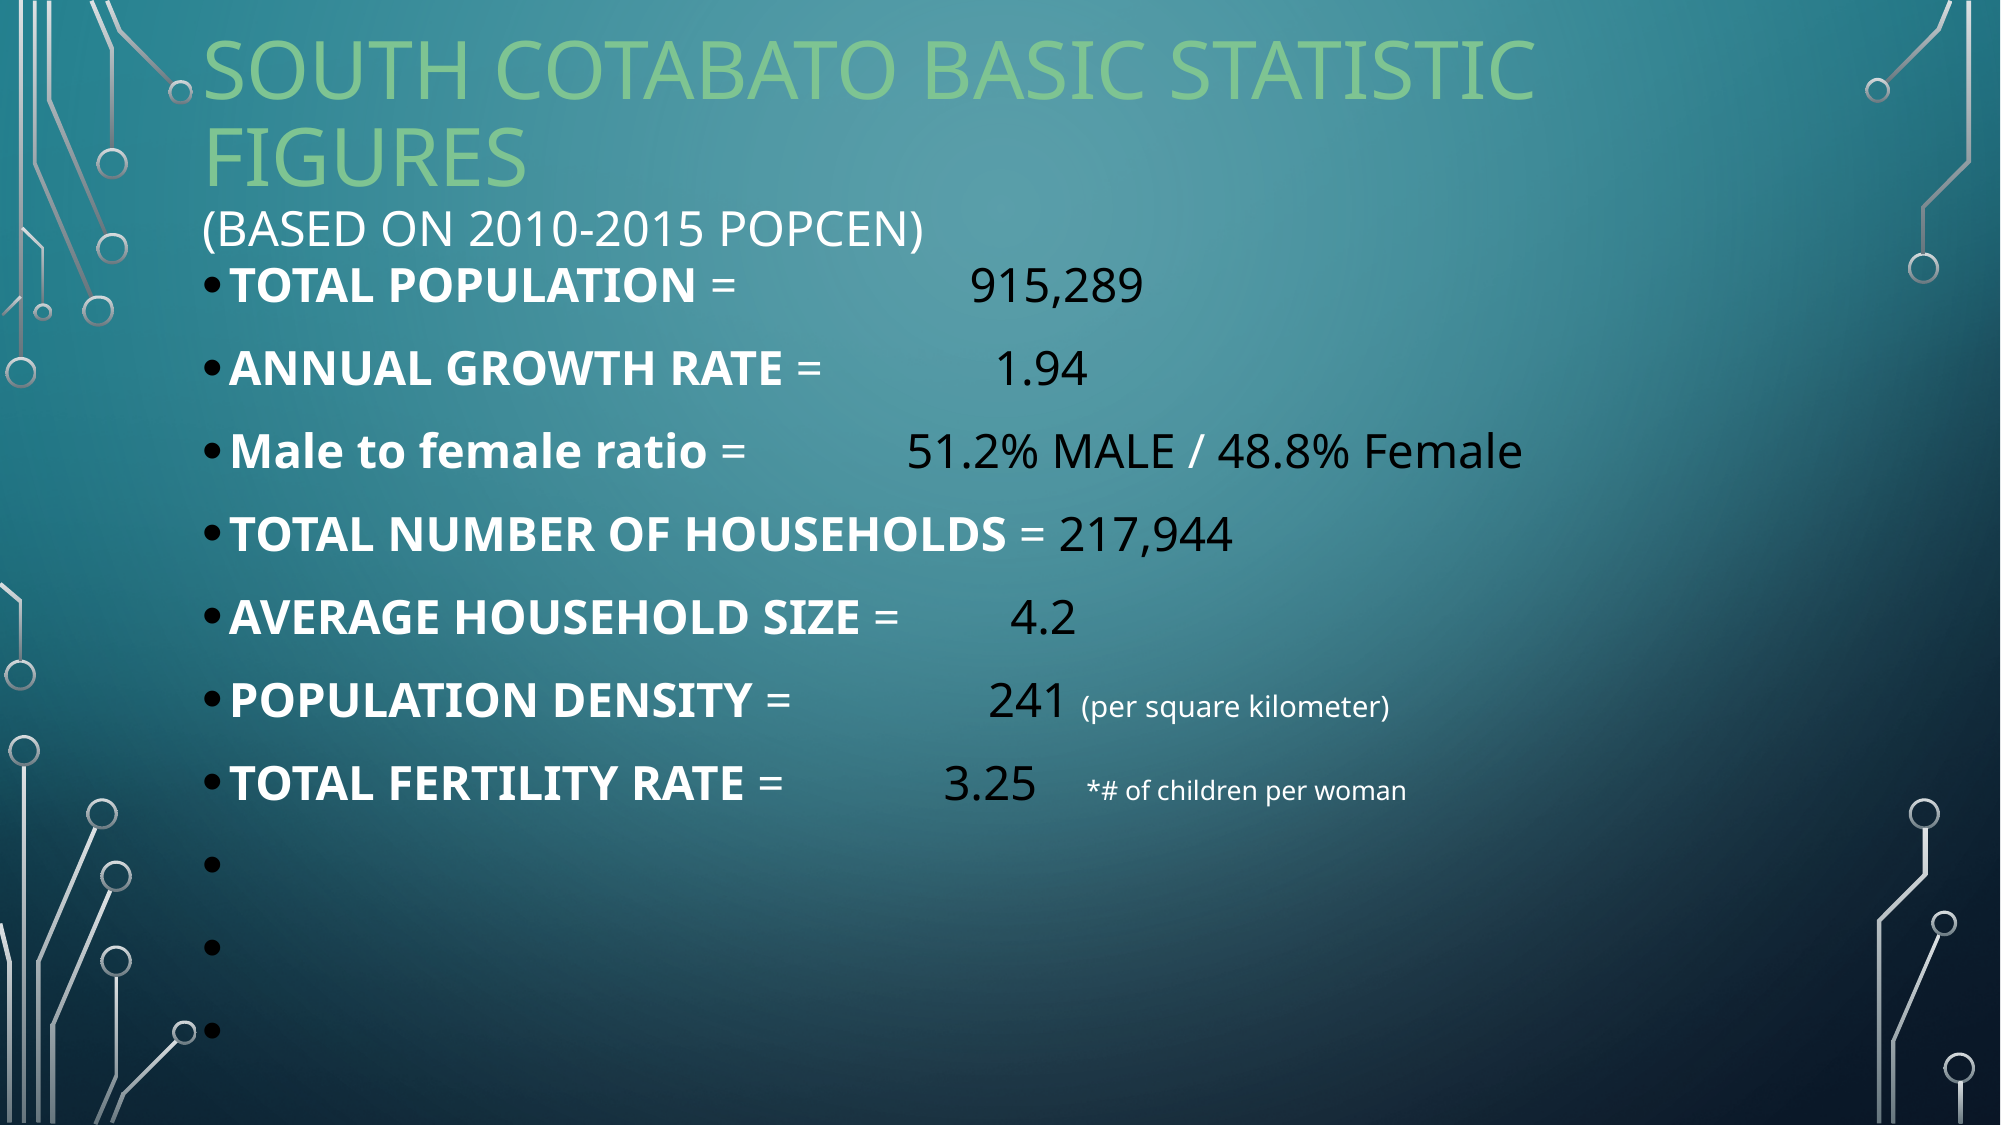

# SOUTH COTABATO BASIC STATISTIC FIGURES (Based on 2010-2015 POPCEN)
TOTAL POPULATION = 915,289
ANNUAL GROWTH RATE = 1.94
Male to female ratio = 51.2% MALE / 48.8% Female
TOTAL NUMBER OF HOUSEHOLDS = 217,944
AVERAGE HOUSEHOLD SIZE = 4.2
POPULATION DENSITY = 241 (per square kilometer)
TOTAL FERTILITY RATE = 3.25 *# of children per woman